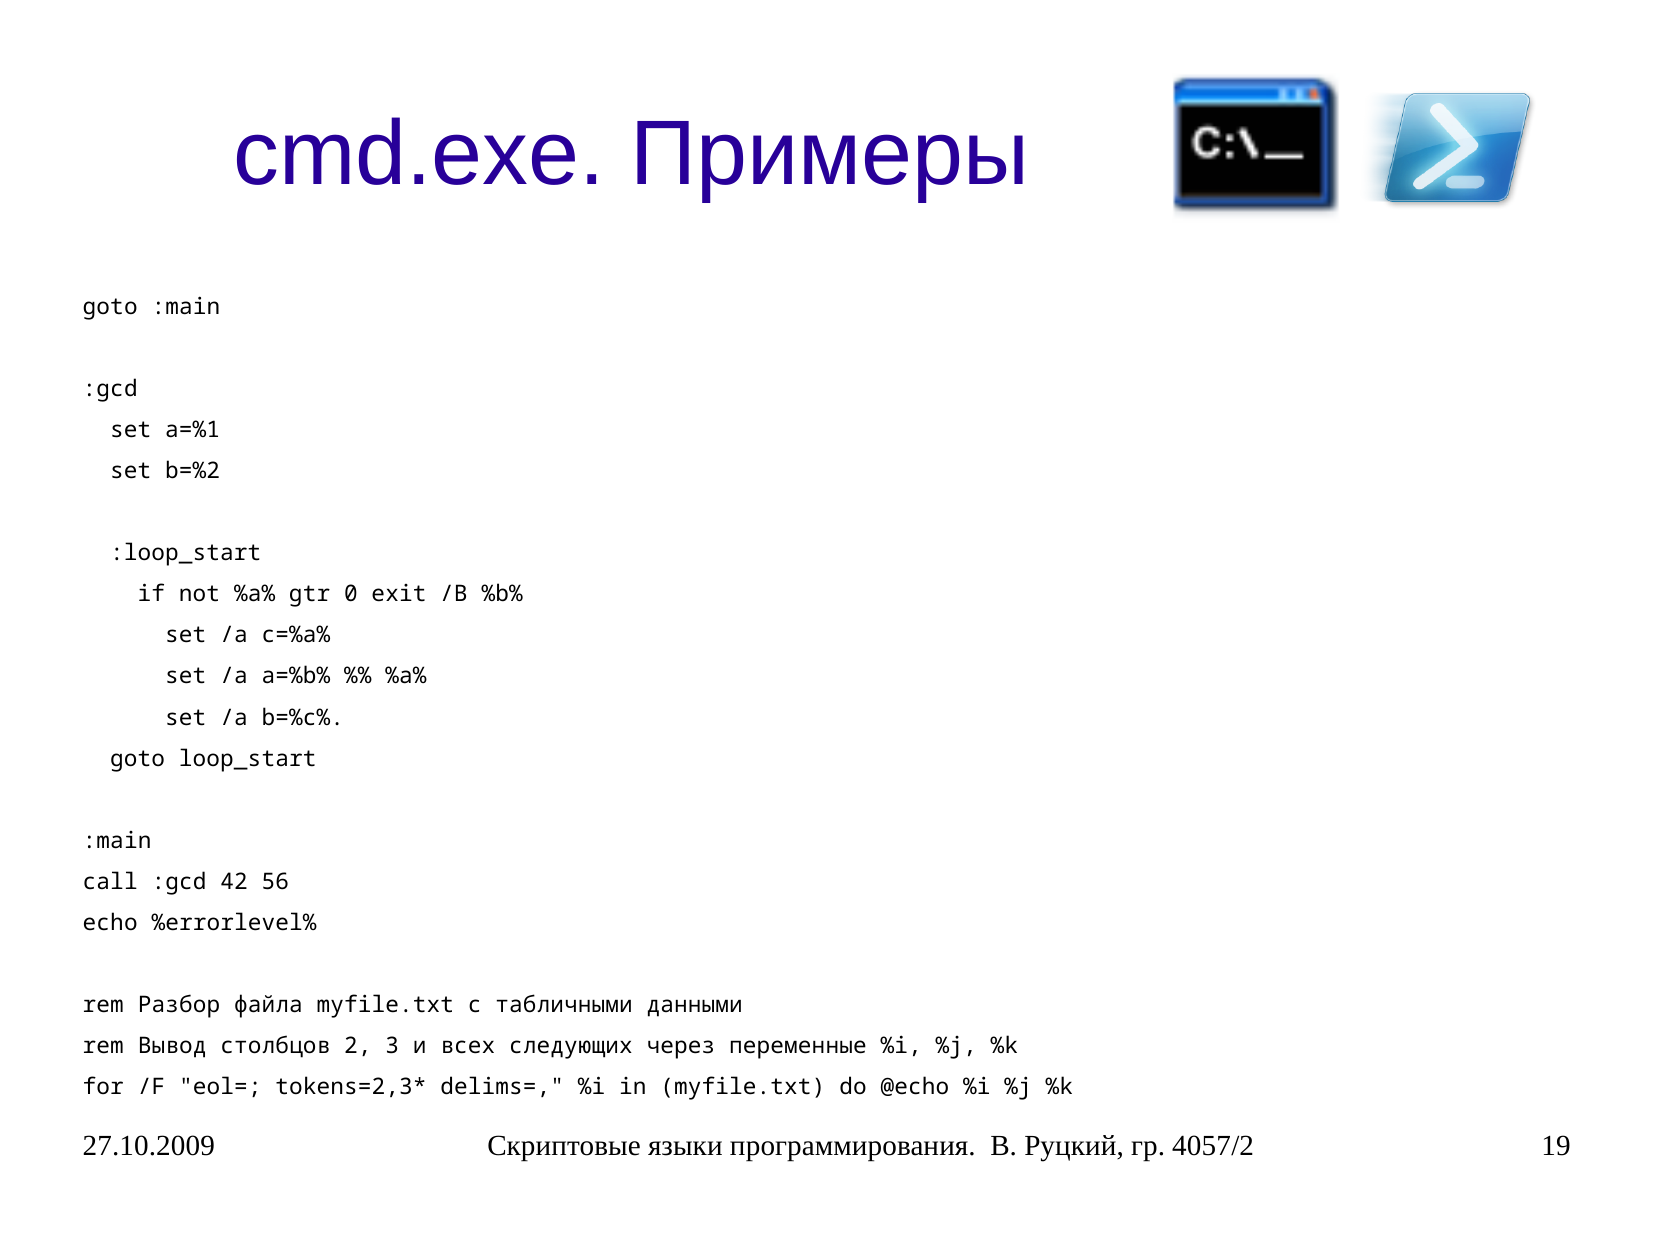

# cmd.exe. Примеры
goto :main
:gcd
 set a=%1
 set b=%2
 :loop_start
 if not %a% gtr 0 exit /B %b%
 set /a c=%a%
 set /a a=%b% %% %a%
 set /a b=%c%.
 goto loop_start
:main
call :gcd 42 56
echo %errorlevel%
rem Разбор файла myfile.txt с табличными данными
rem Вывод столбцов 2, 3 и всех следующих через переменные %i, %j, %k
for /F "eol=; tokens=2,3* delims=," %i in (myfile.txt) do @echo %i %j %k
27.10.2009
Скриптовые языки программирования. В. Руцкий, гр. 4057/2
19